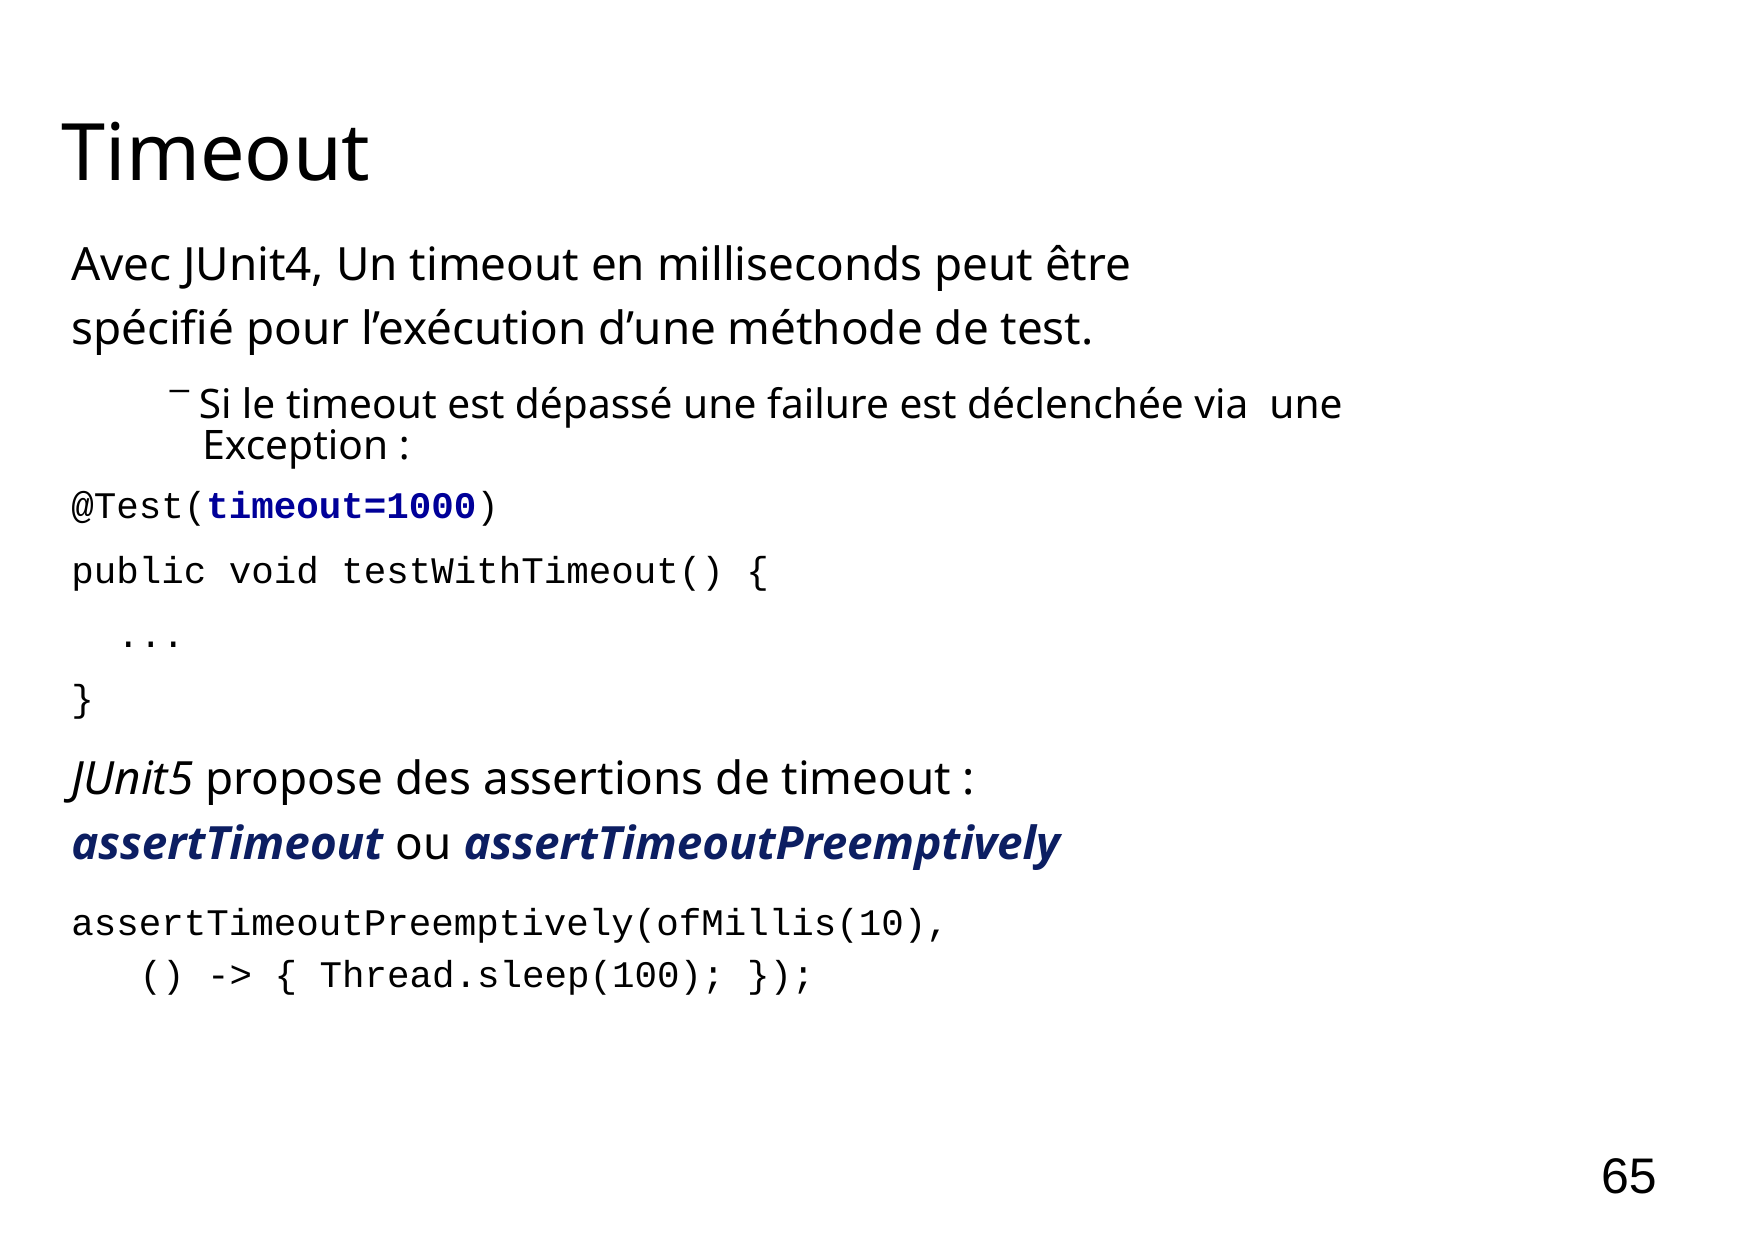

# Timeout
Avec JUnit4, Un timeout en milliseconds peut être spécifié pour l’exécution d’une méthode de test.
– Si le timeout est dépassé une failure est déclenchée via une Exception :
@Test(timeout=1000)
public void testWithTimeout() {
...
}
JUnit5 propose des assertions de timeout :
assertTimeout ou assertTimeoutPreemptively
assertTimeoutPreemptively(ofMillis(10), () -> { Thread.sleep(100); });
65